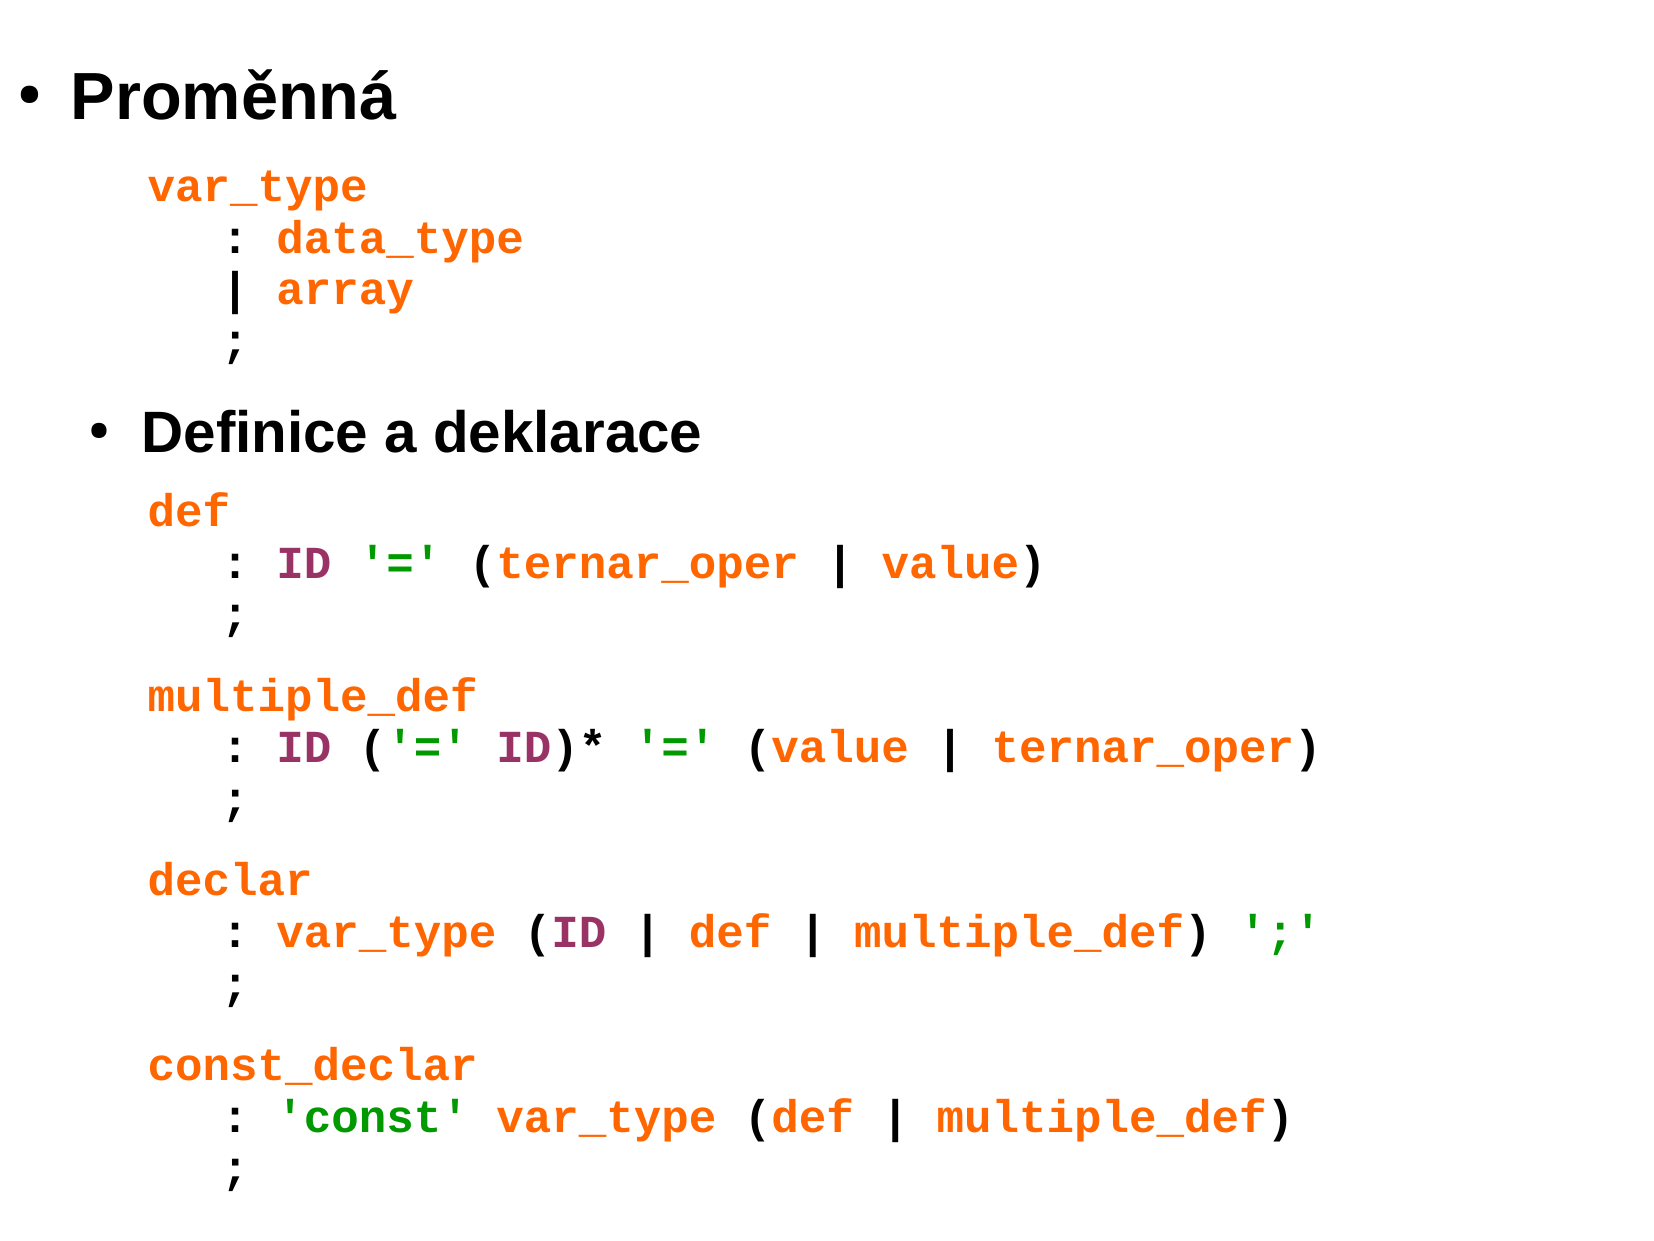

# Proměnná
 		var_type
 		: data_type
 		| array
 		;
Definice a deklarace
 		def
 		: ID '=' (ternar_oper | value)
 		;
 		multiple_def
 		: ID ('=' ID)* '=' (value | ternar_oper)
 		;
 		declar
 		: var_type (ID | def | multiple_def) ';'
 		;
 		const_declar
 		: 'const' var_type (def | multiple_def)
 		;